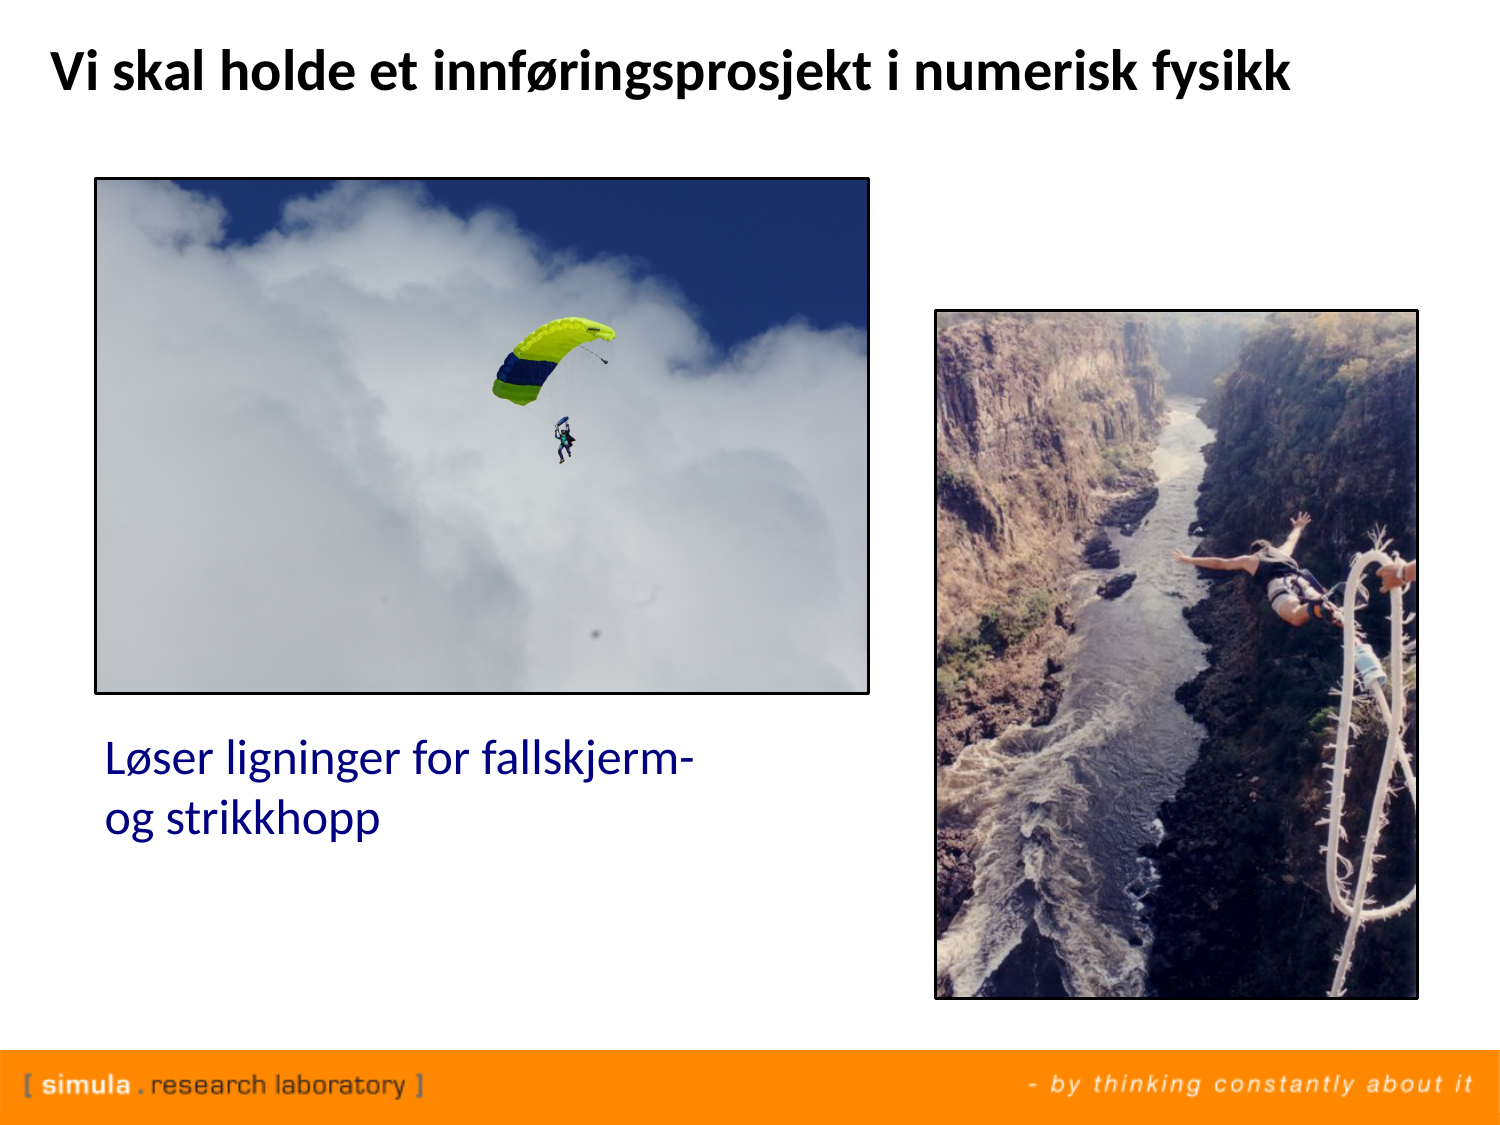

Vi skal holde et innføringsprosjekt i numerisk fysikk
Løser ligninger for fallskjerm-
og strikkhopp